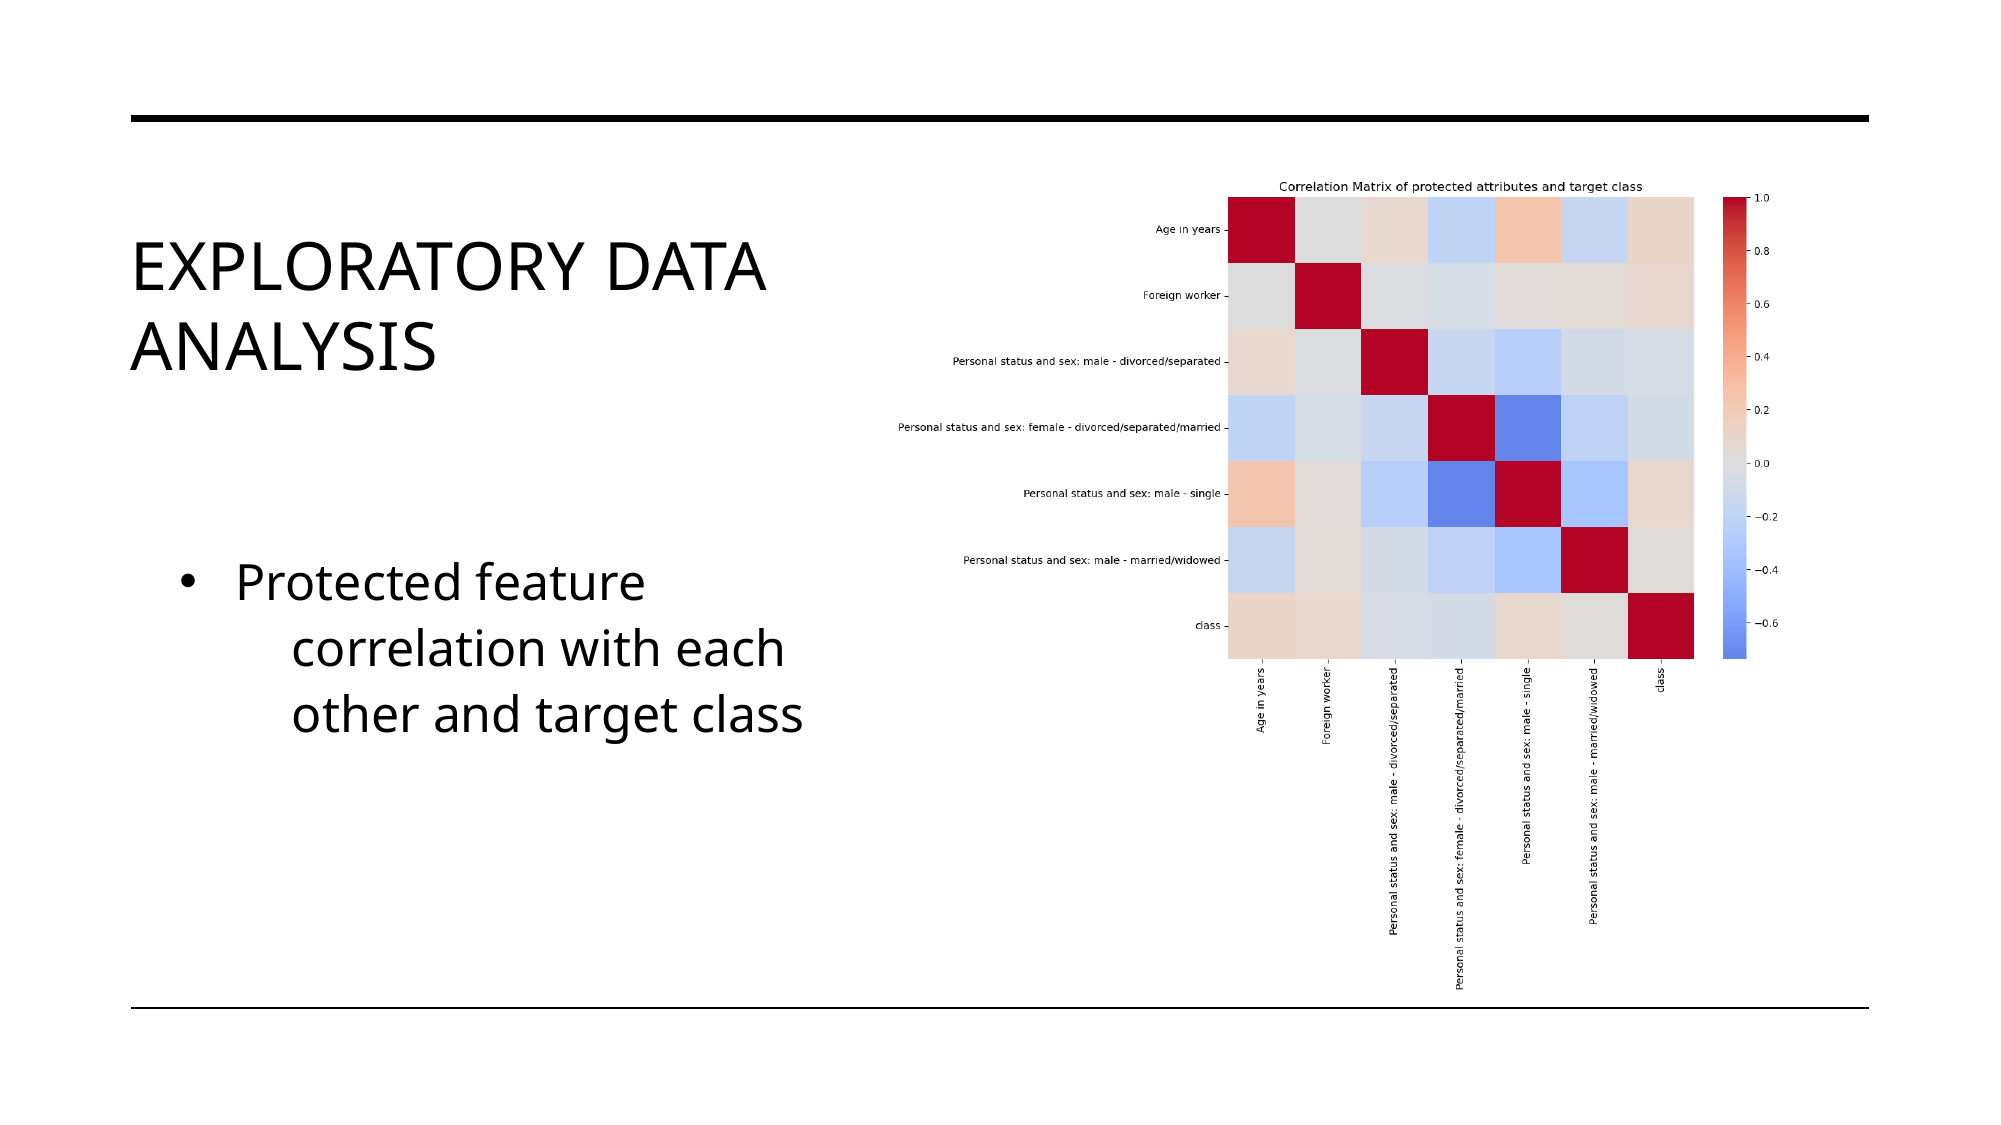

# Exploratory Data Analysis
Protected feature correlation with each other and target class